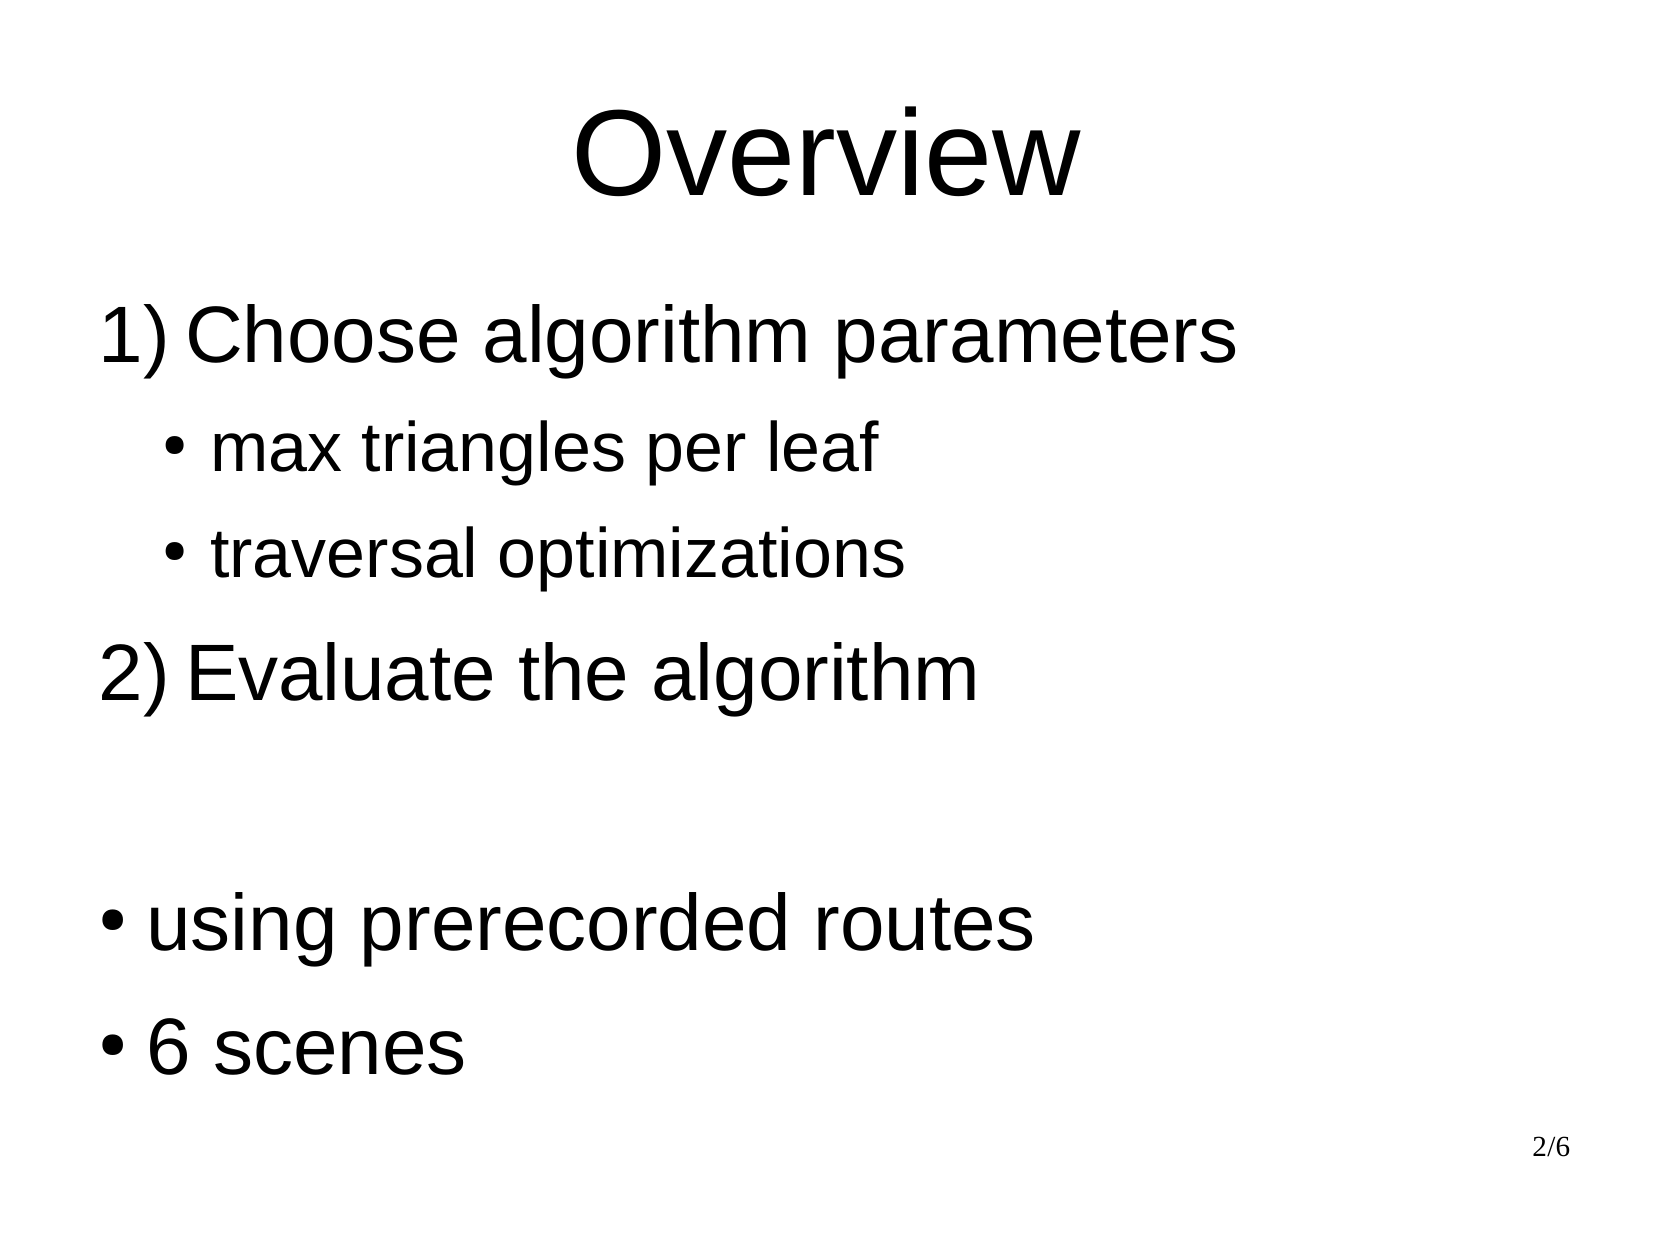

# Overview
 Choose algorithm parameters
max triangles per leaf
traversal optimizations
 Evaluate the algorithm
using prerecorded routes
6 scenes
2